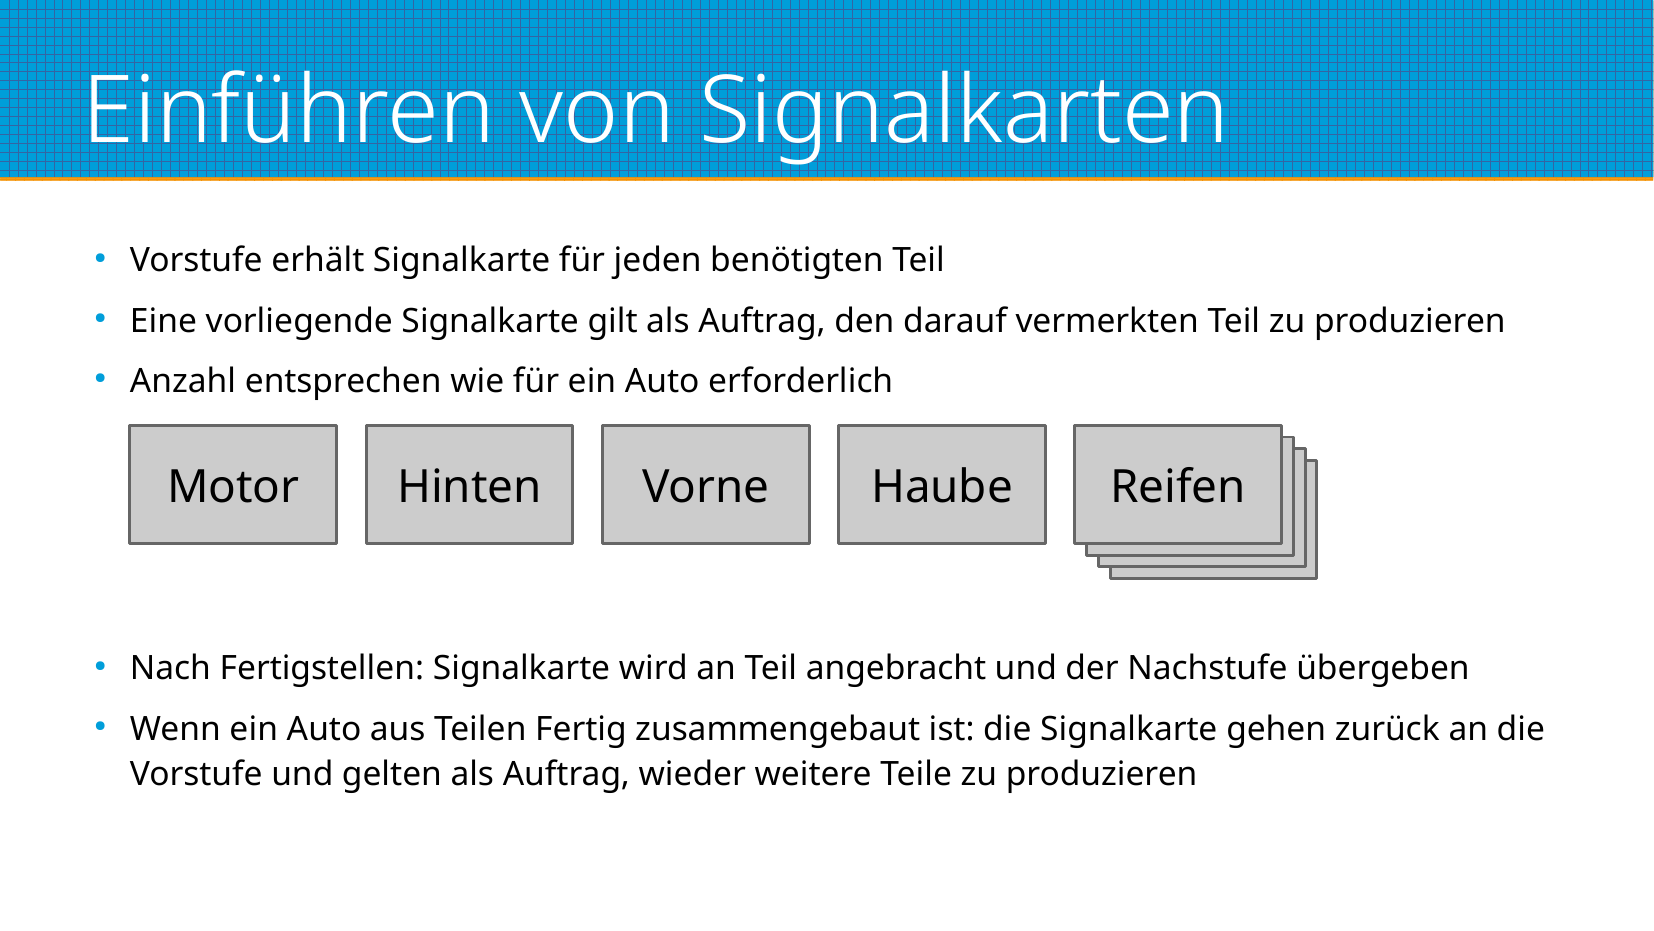

# Einführen von Signalkarten
Vorstufe erhält Signalkarte für jeden benötigten Teil
Eine vorliegende Signalkarte gilt als Auftrag, den darauf vermerkten Teil zu produzieren
Anzahl entsprechen wie für ein Auto erforderlich
Nach Fertigstellen: Signalkarte wird an Teil angebracht und der Nachstufe übergeben
Wenn ein Auto aus Teilen Fertig zusammengebaut ist: die Signalkarte gehen zurück an die Vorstufe und gelten als Auftrag, wieder weitere Teile zu produzieren
Motor
Hinten
Vorne
Haube
Reifen
Reifen
Reifen
Reifen